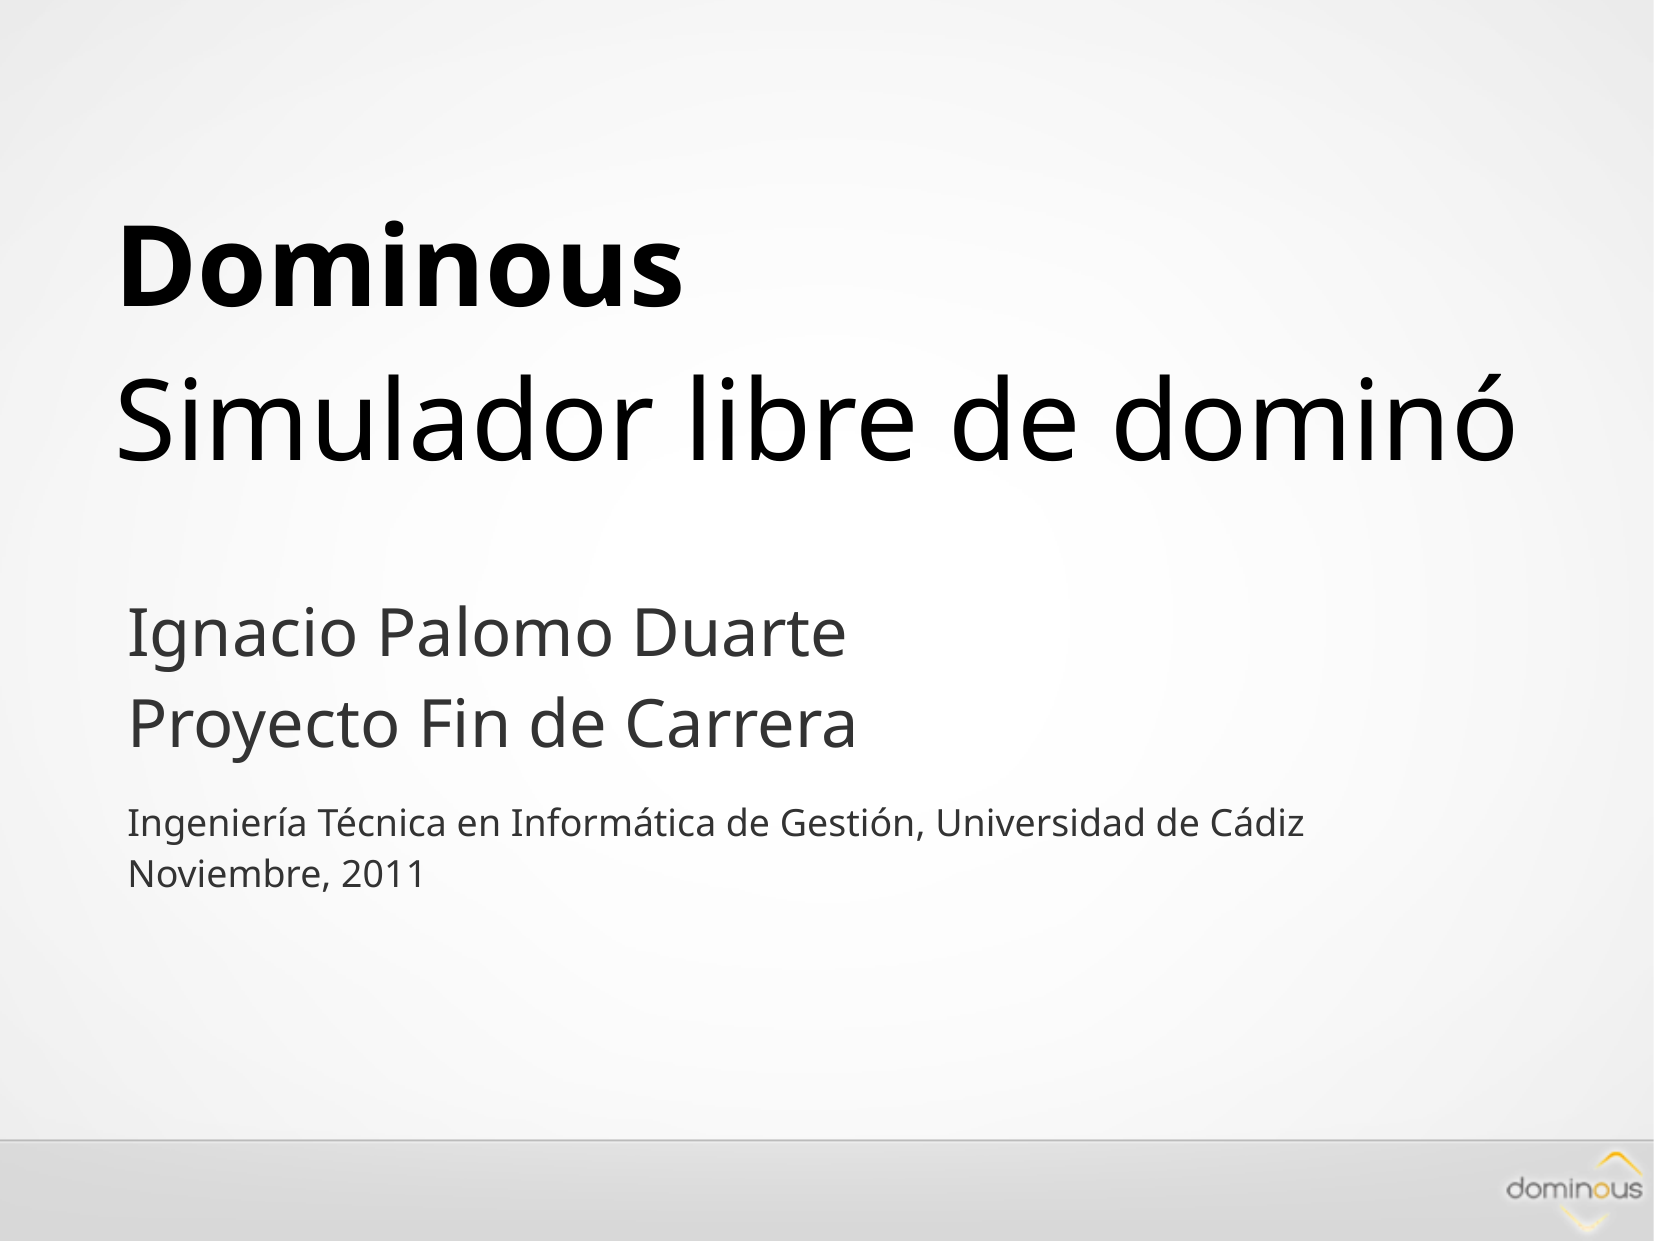

Dominous
Simulador libre de dominó
Ignacio Palomo Duarte
Proyecto Fin de Carrera
Ingeniería Técnica en Informática de Gestión, Universidad de Cádiz
Noviembre, 2011